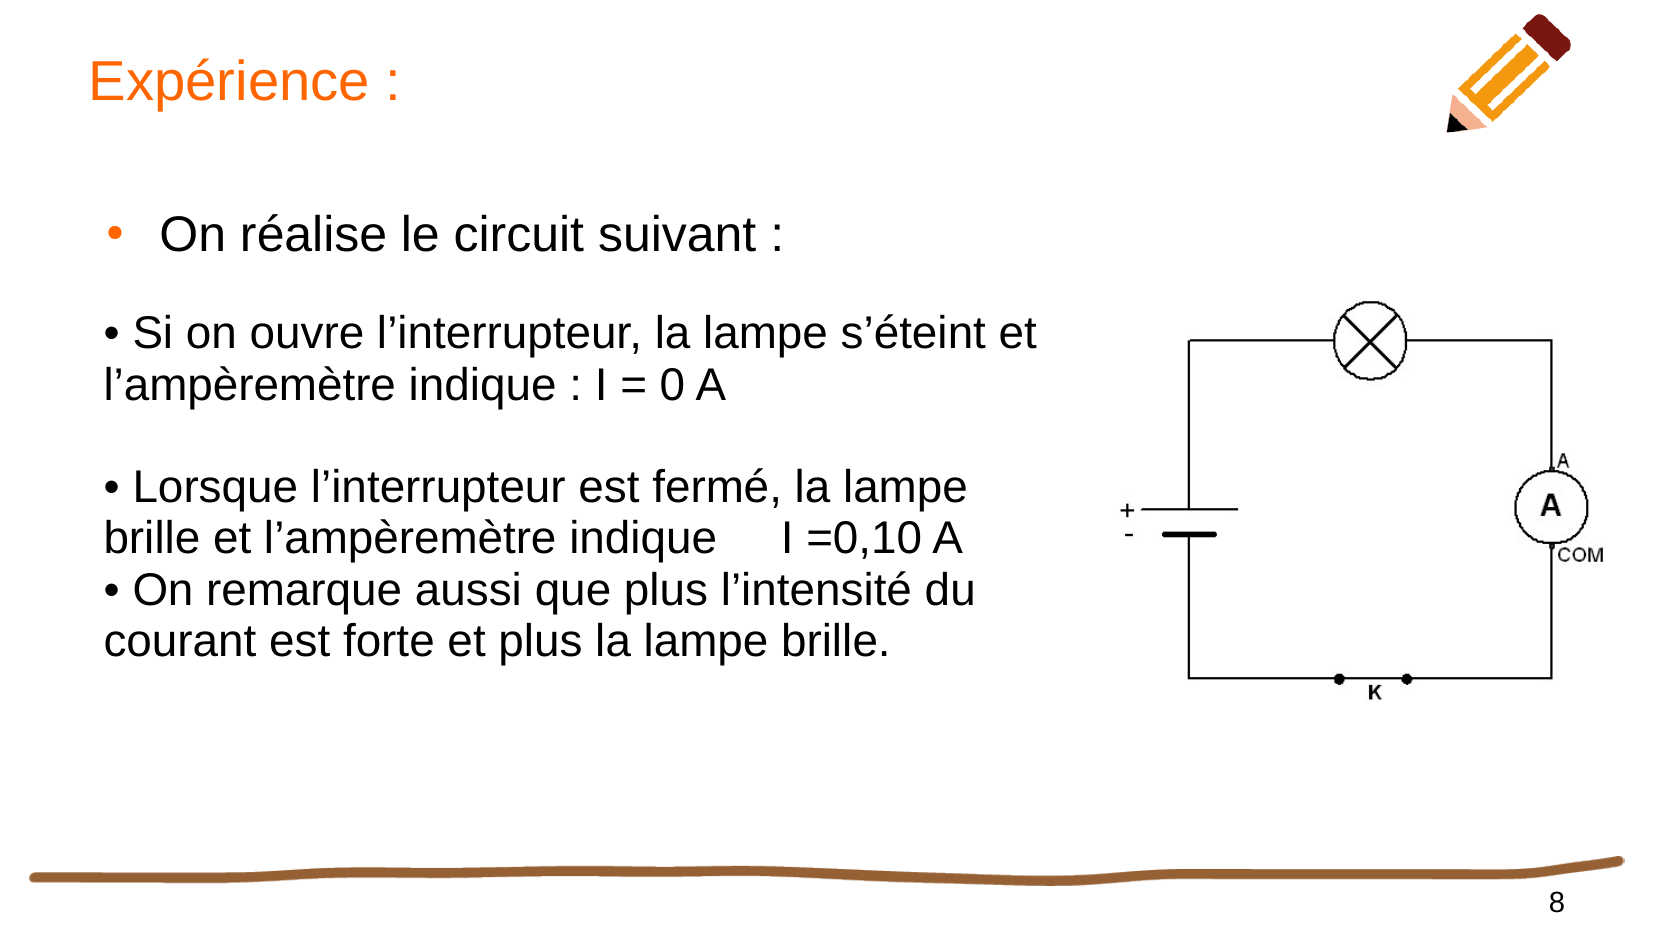

# Expérience :
On réalise le circuit suivant :
• Si on ouvre l’interrupteur, la lampe s’éteint et l’ampèremètre indique : I = 0 A
• Lorsque l’interrupteur est fermé, la lampe brille et l’ampèremètre indique I =0,10 A
• On remarque aussi que plus l’intensité du courant est forte et plus la lampe brille.
8